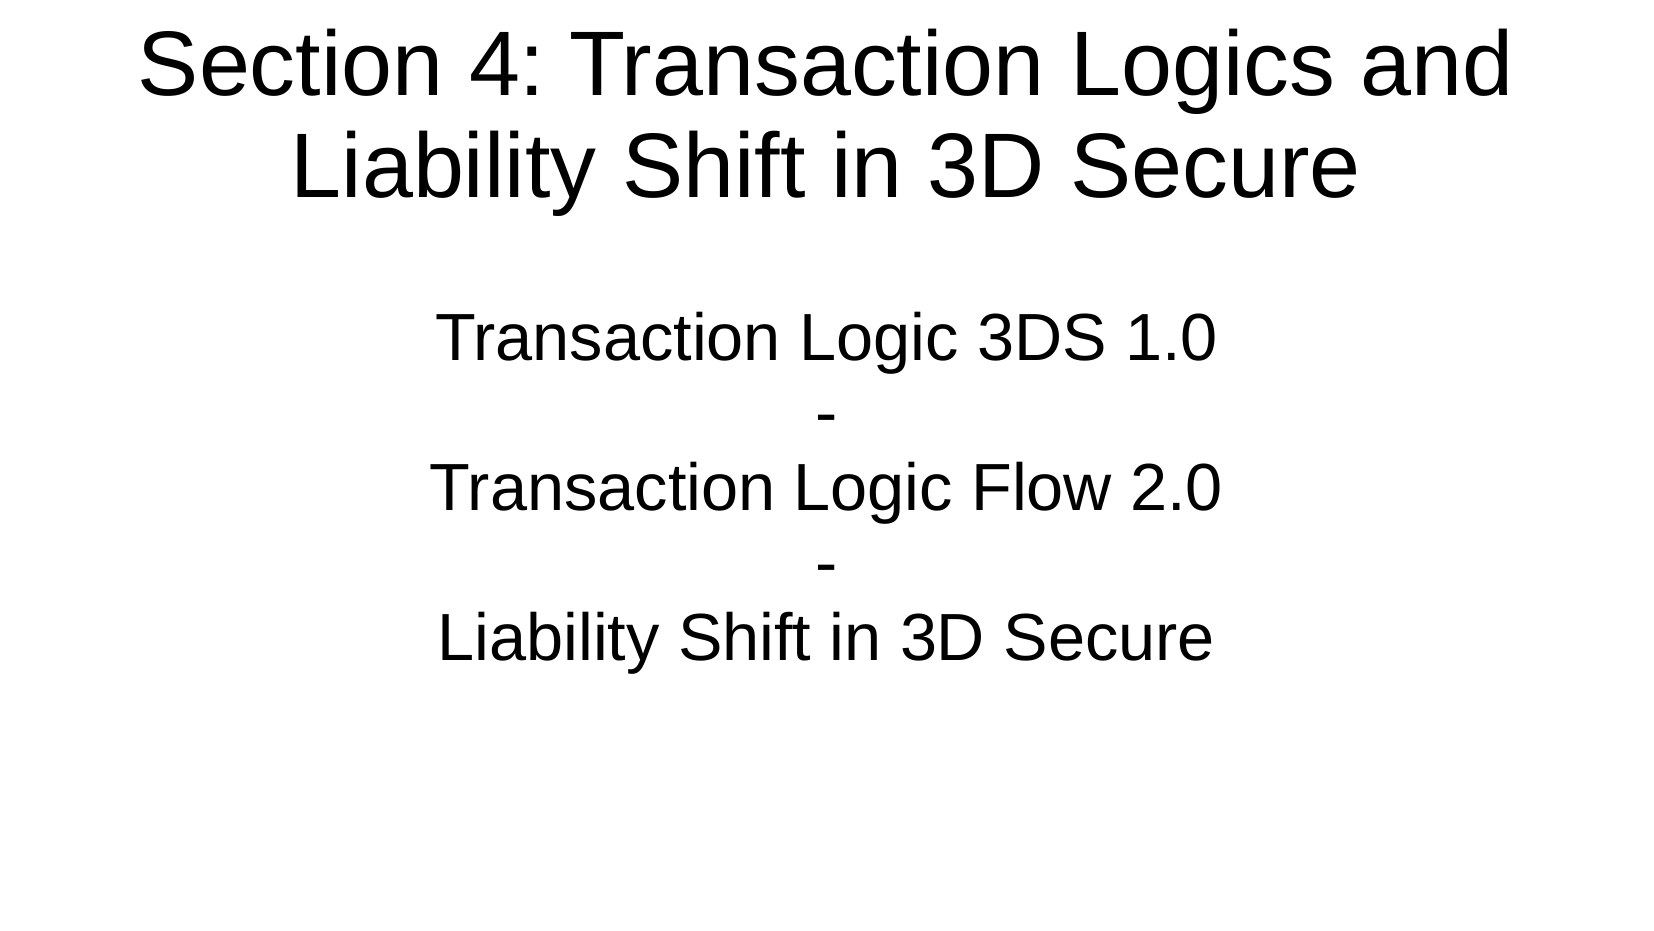

# Section 4: Transaction Logics and Liability Shift in 3D Secure
Transaction Logic 3DS 1.0
-
Transaction Logic Flow 2.0
-
Liability Shift in 3D Secure